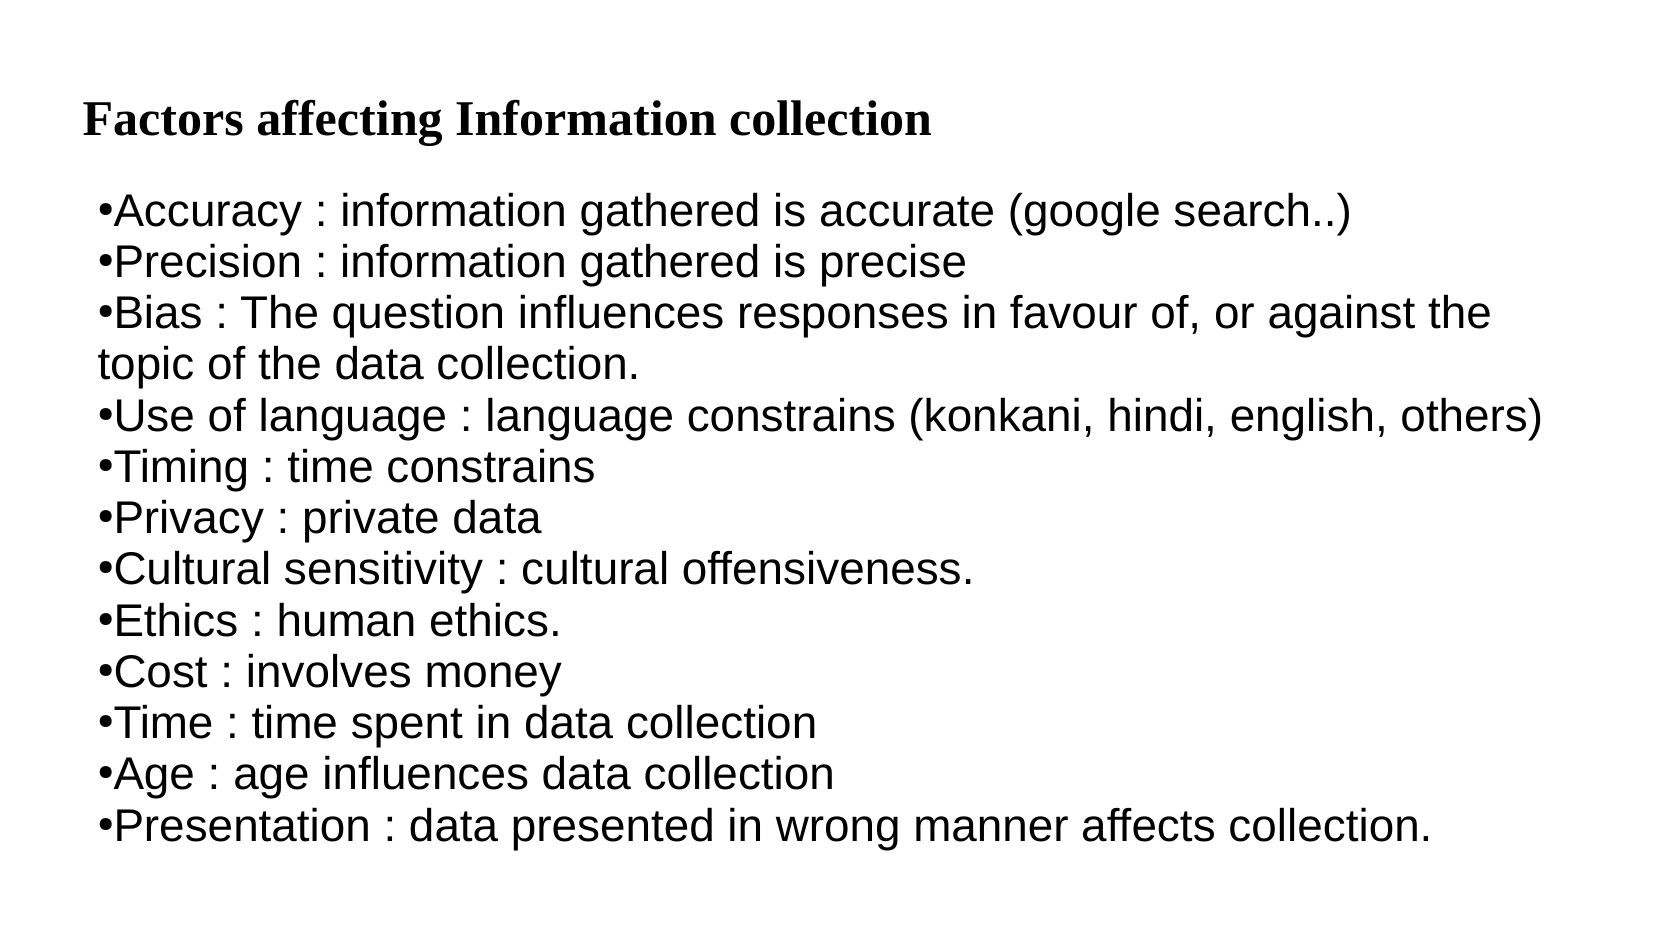

# Factors affecting Information collection
Accuracy : information gathered is accurate (google search..)
Precision : information gathered is precise
Bias : The question influences responses in favour of, or against the 	topic of the data collection.
Use of language : language constrains (konkani, hindi, english, others)
Timing : time constrains
Privacy : private data
Cultural sensitivity : cultural offensiveness.
Ethics : human ethics.
Cost : involves money
Time : time spent in data collection
Age : age influences data collection
Presentation : data presented in wrong manner affects collection.